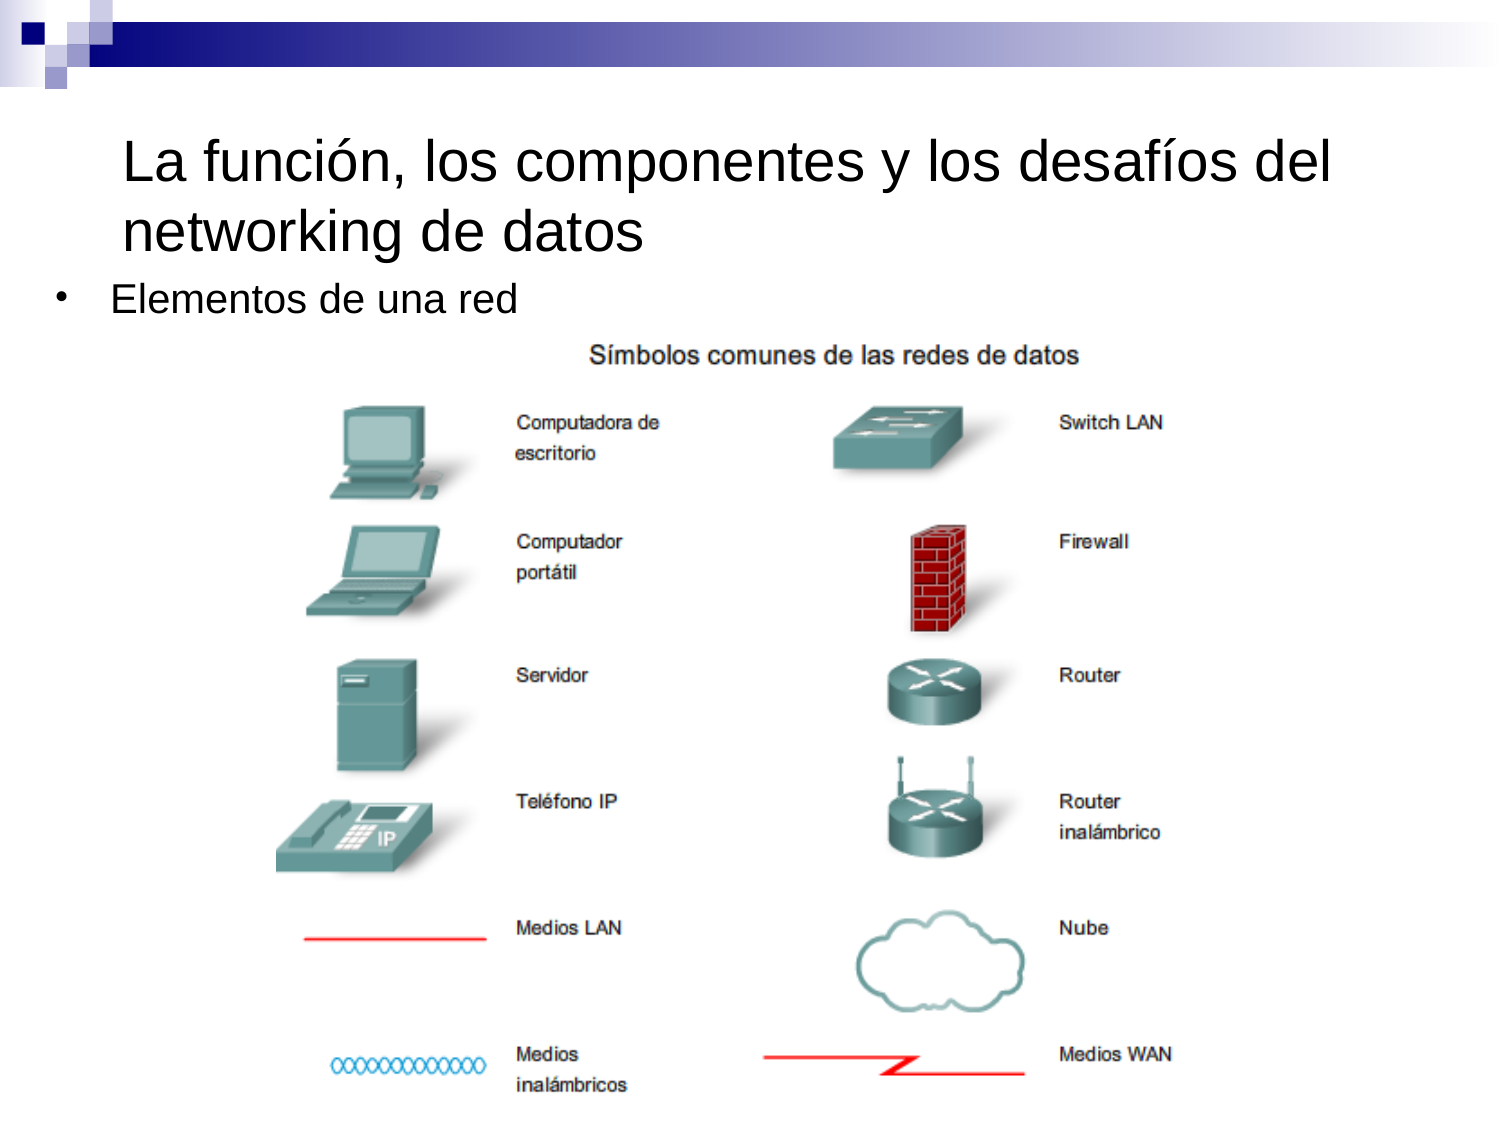

La función, los componentes y los desafíos del networking de datos
Elementos de una red